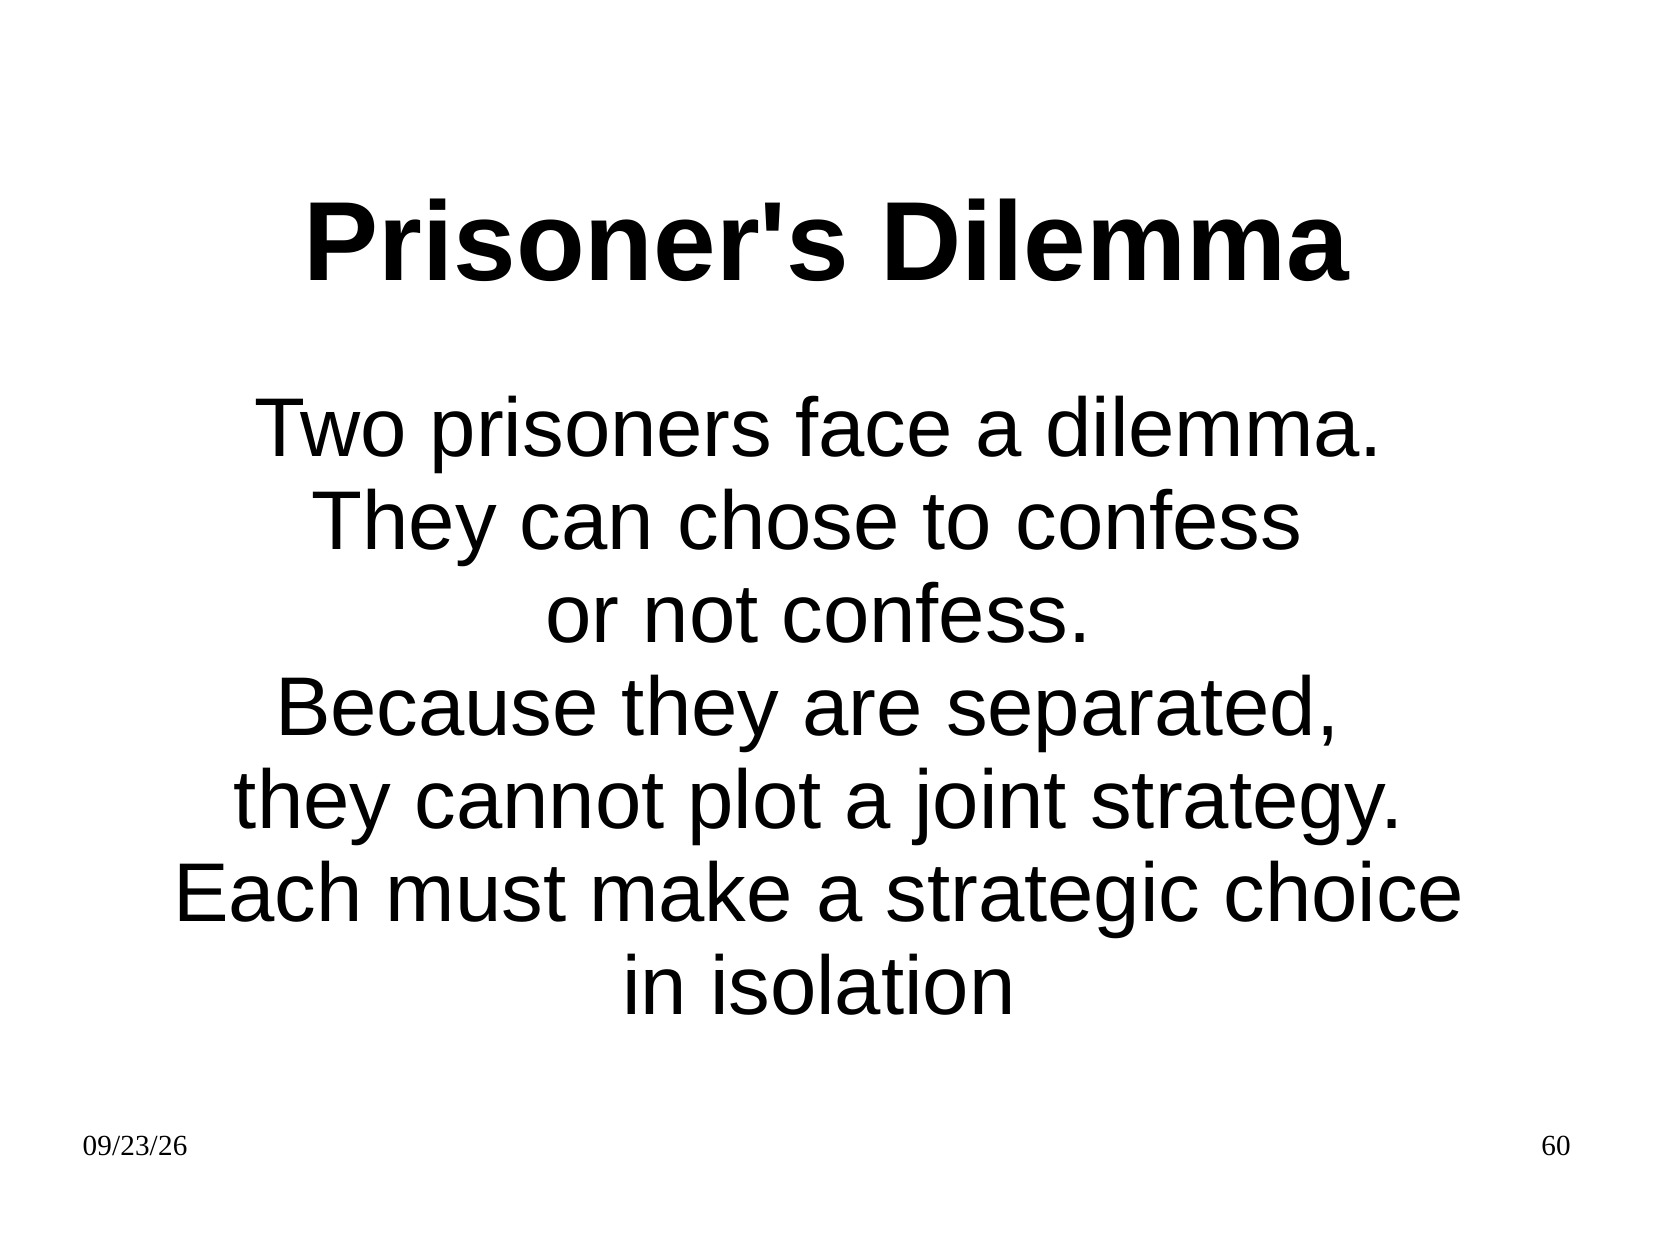

# Prisoner's Dilemma
Two prisoners face a dilemma.
They can chose to confess
or not confess.
Because they are separated,
they cannot plot a joint strategy.
Each must make a strategic choice
in isolation
60